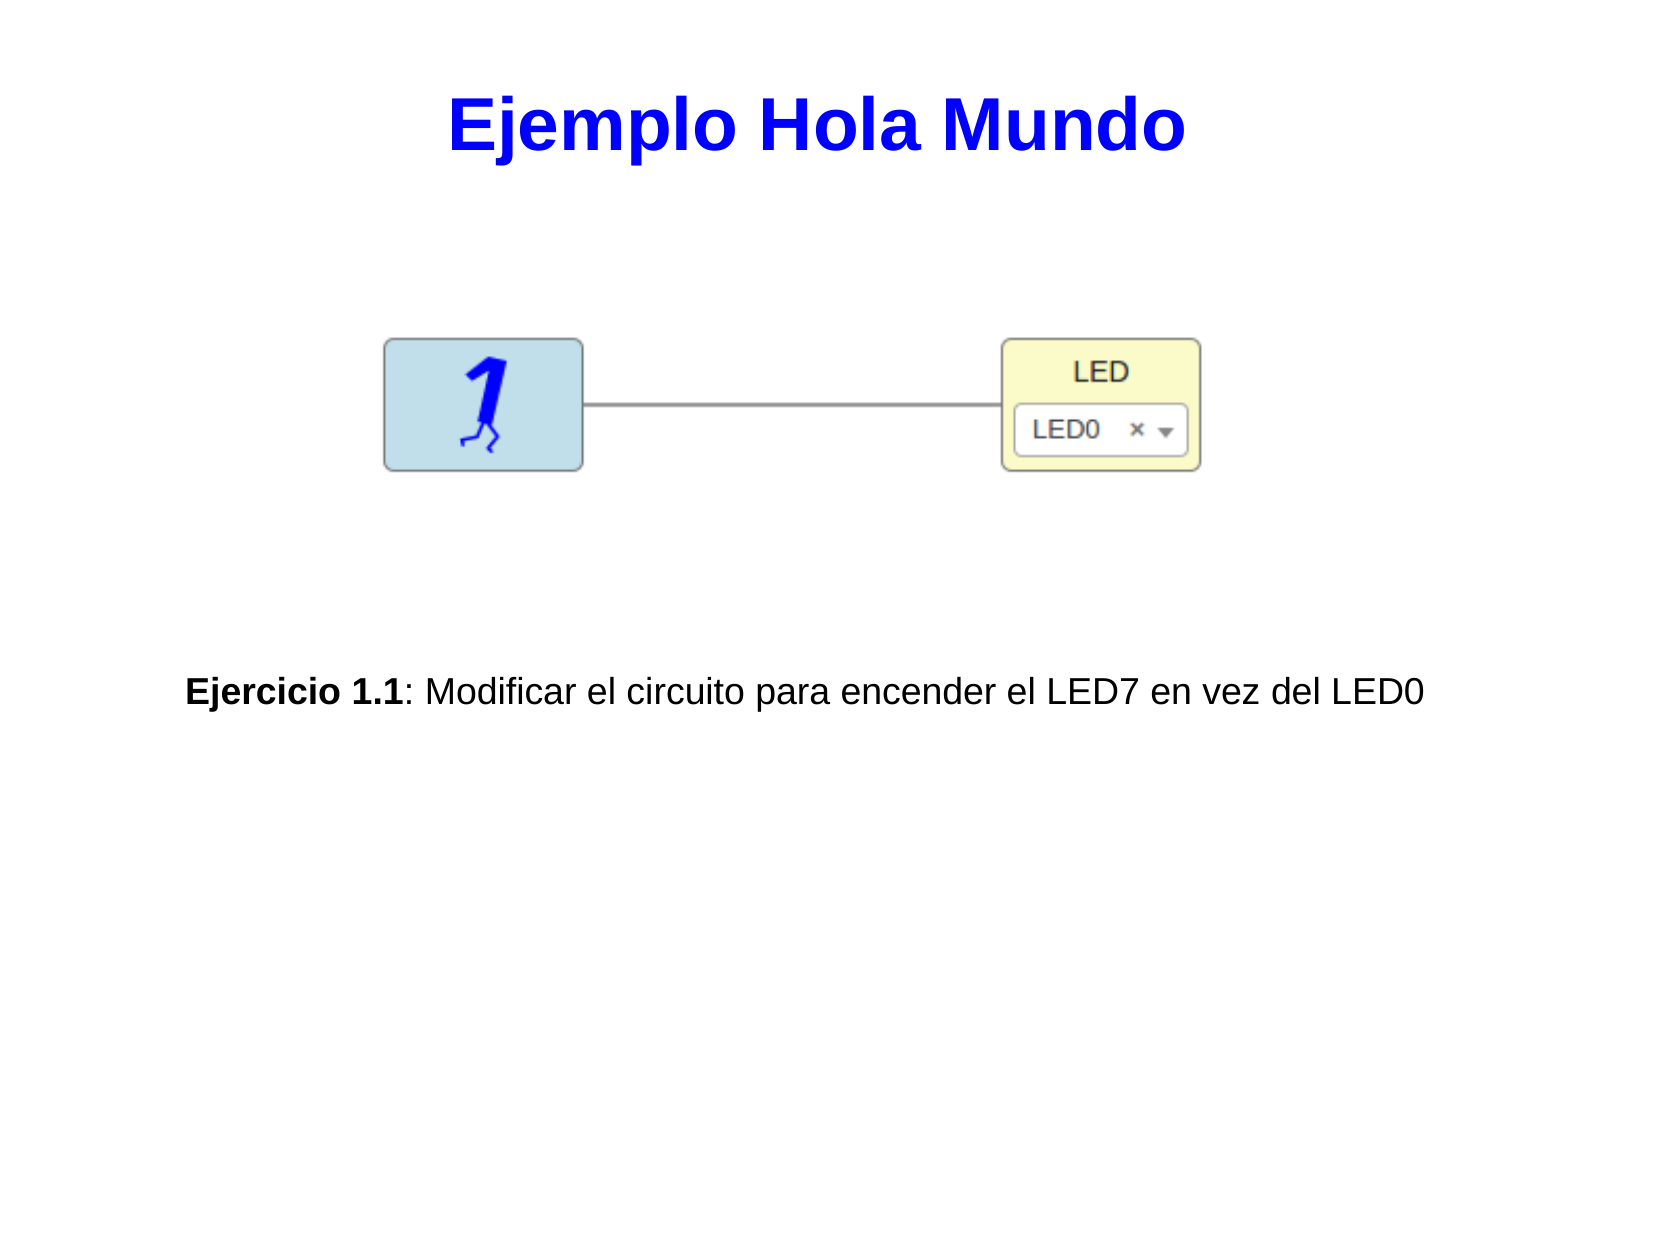

Ejemplo Hola Mundo
Ejercicio 1.1: Modificar el circuito para encender el LED7 en vez del LED0